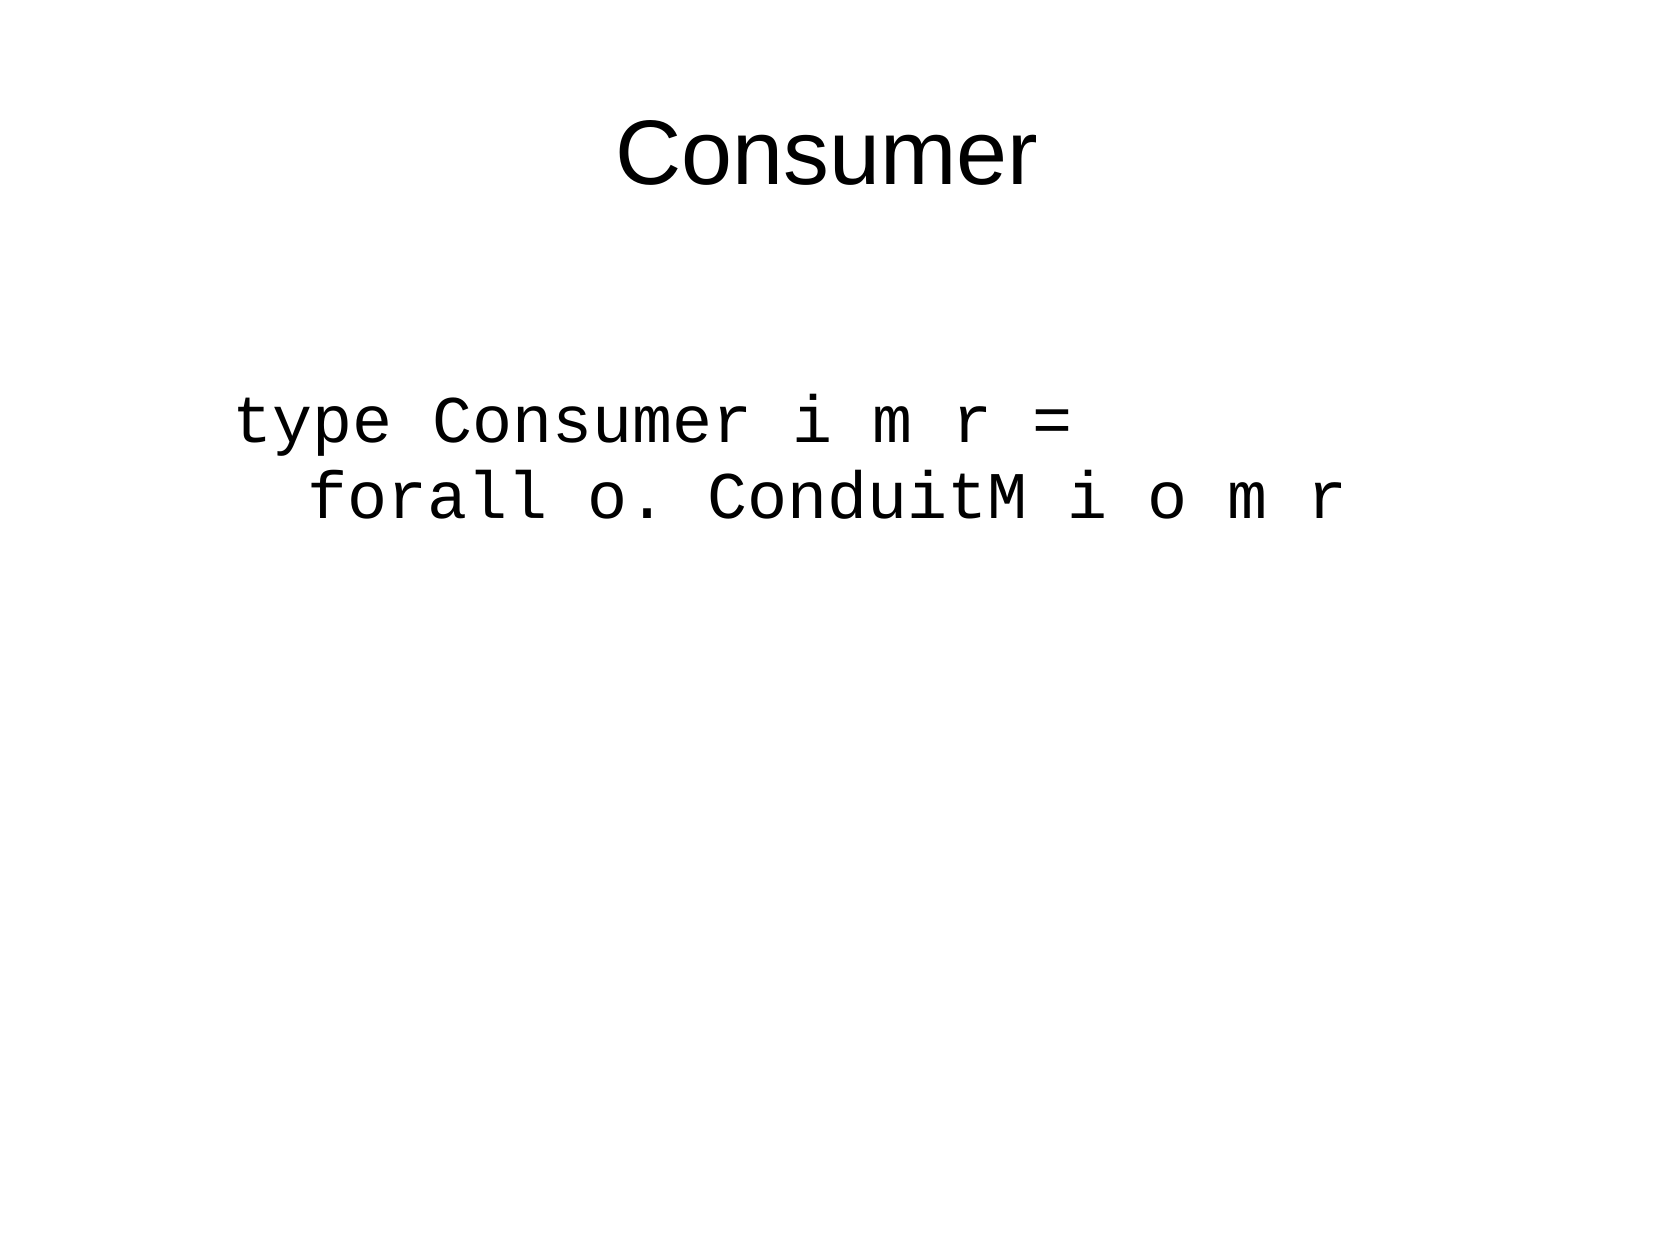

# Consumer
		type Consumer i m r =
			forall o. ConduitM i o m r